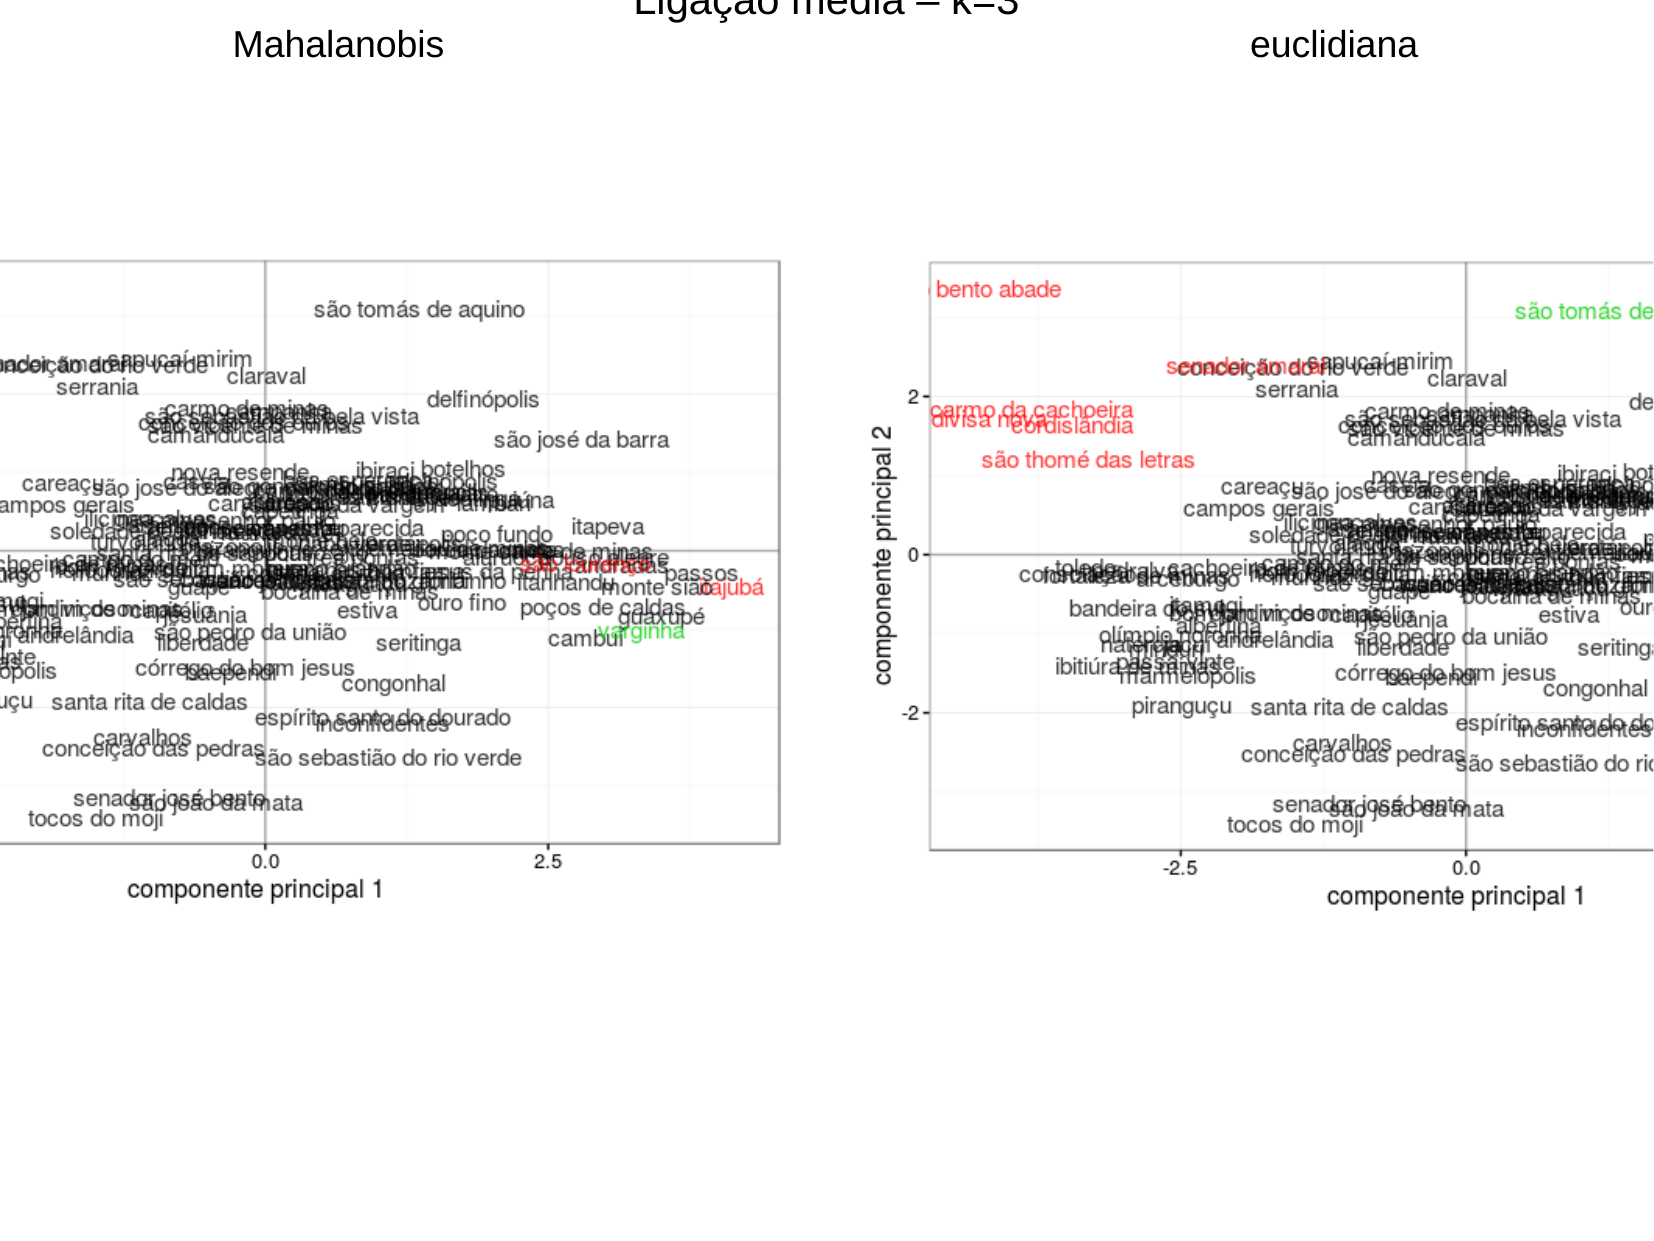

# Ligação média – k=3 Mahalanobis euclidiana